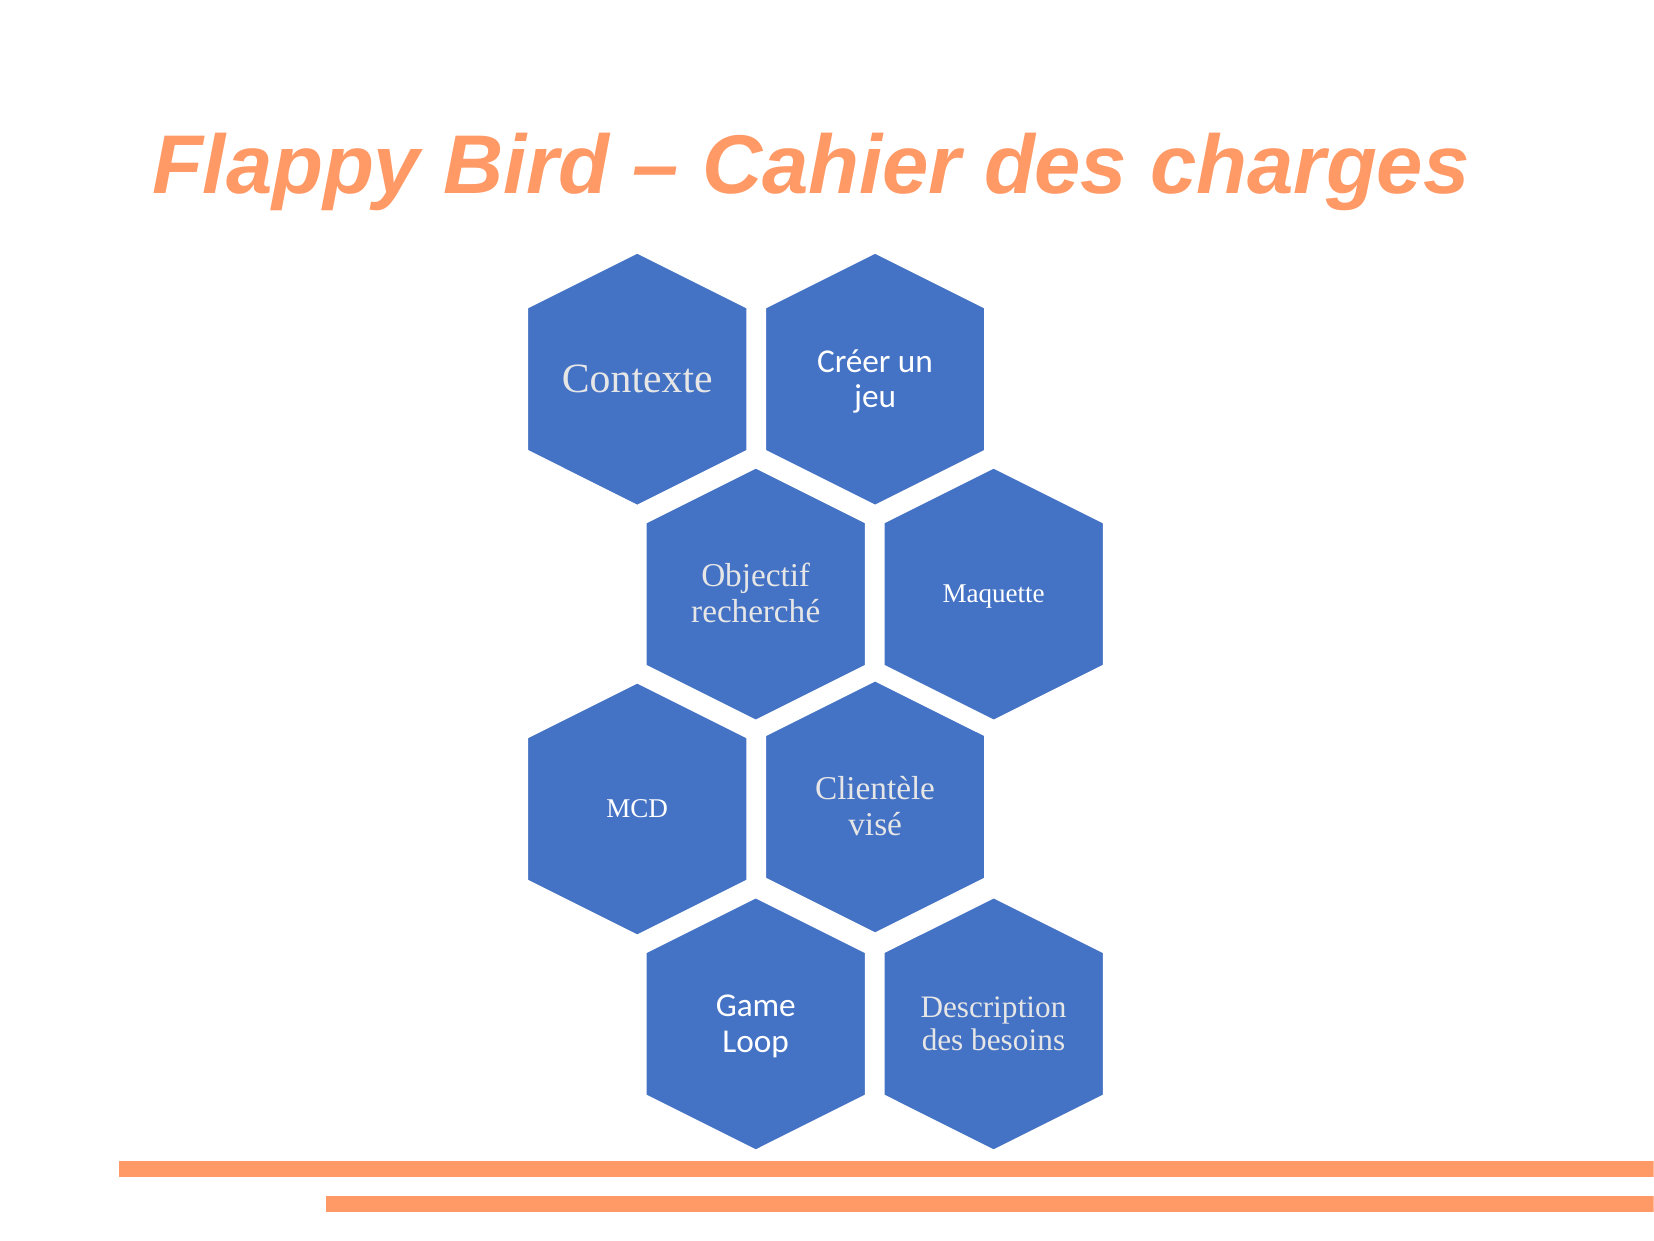

# Flappy Bird – Cahier des charges
Contexte
Créer un jeu
Objectif recherché
Maquette
Clientèle visé
MCD
Game Loop
Description des besoins